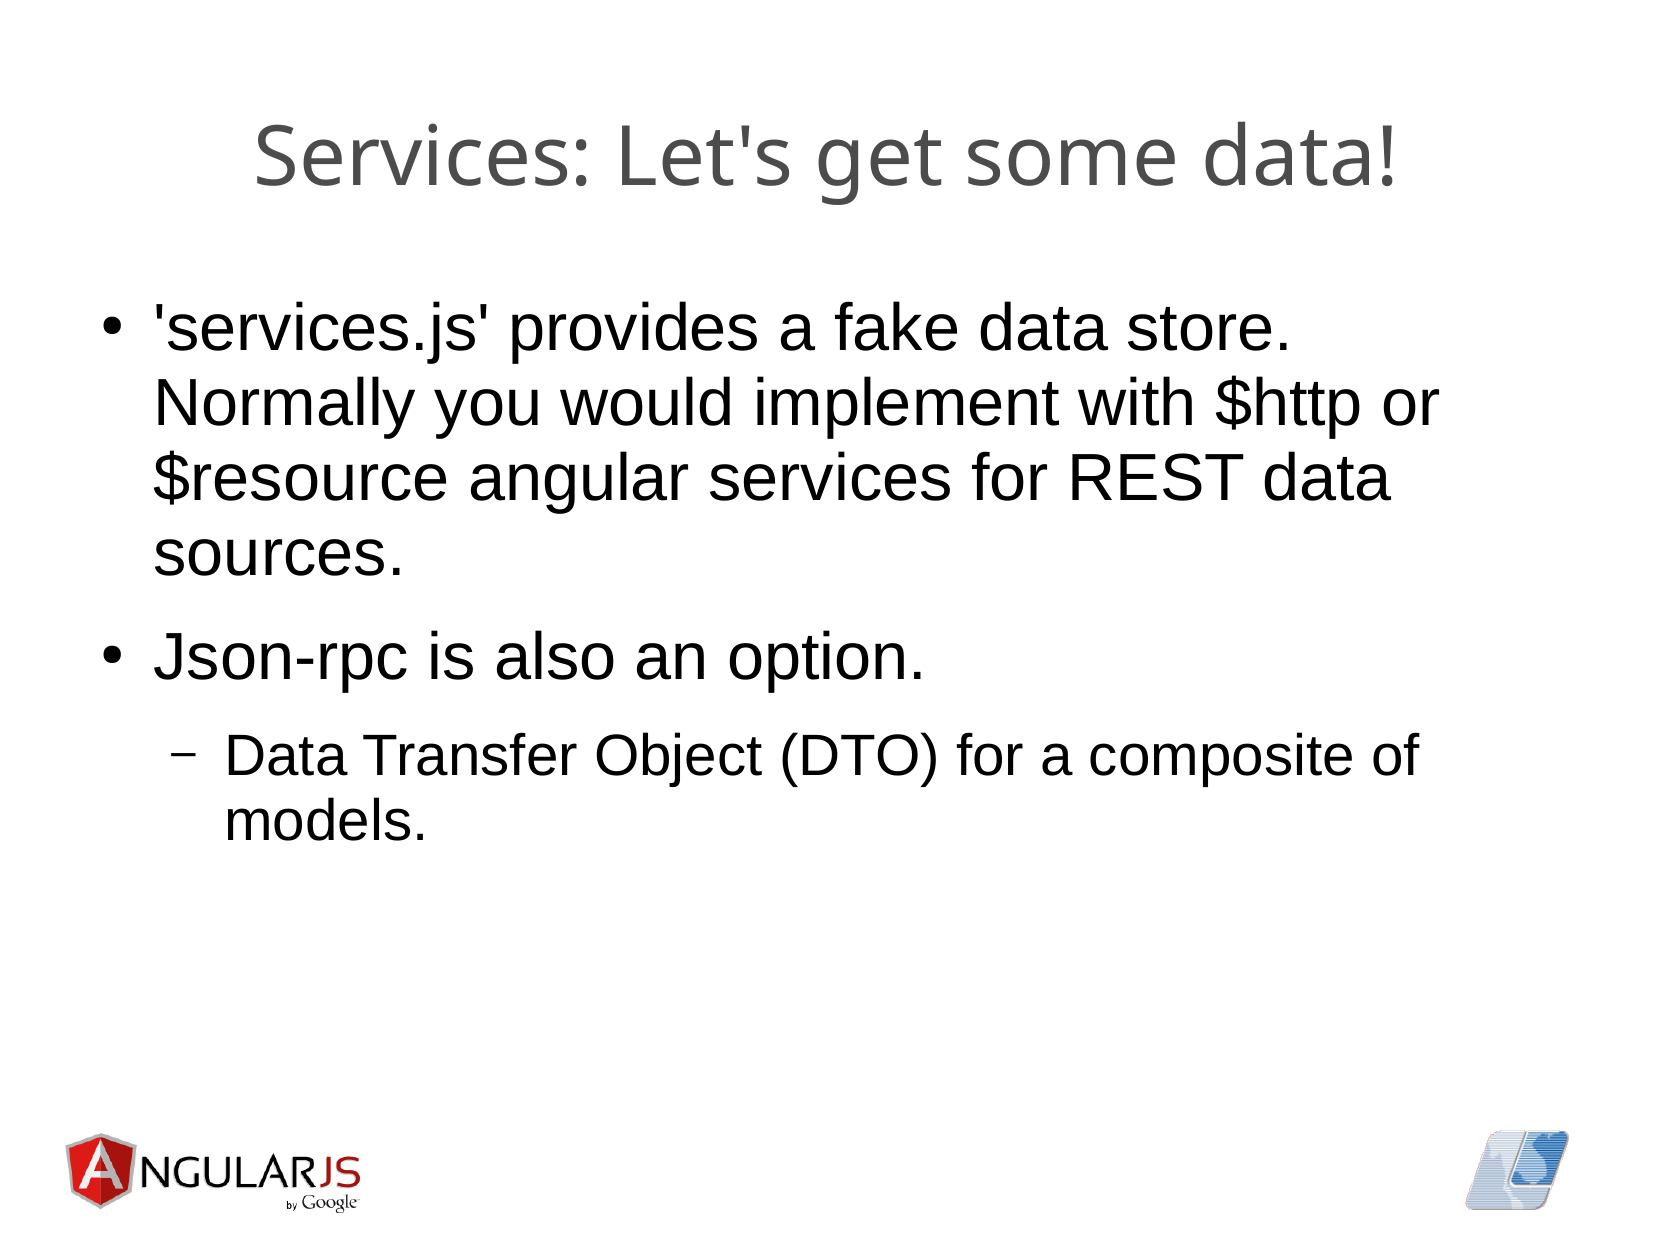

# Services: Let's get some data!
'services.js' provides a fake data store. Normally you would implement with $http or $resource angular services for REST data sources.
Json-rpc is also an option.
Data Transfer Object (DTO) for a composite of models.